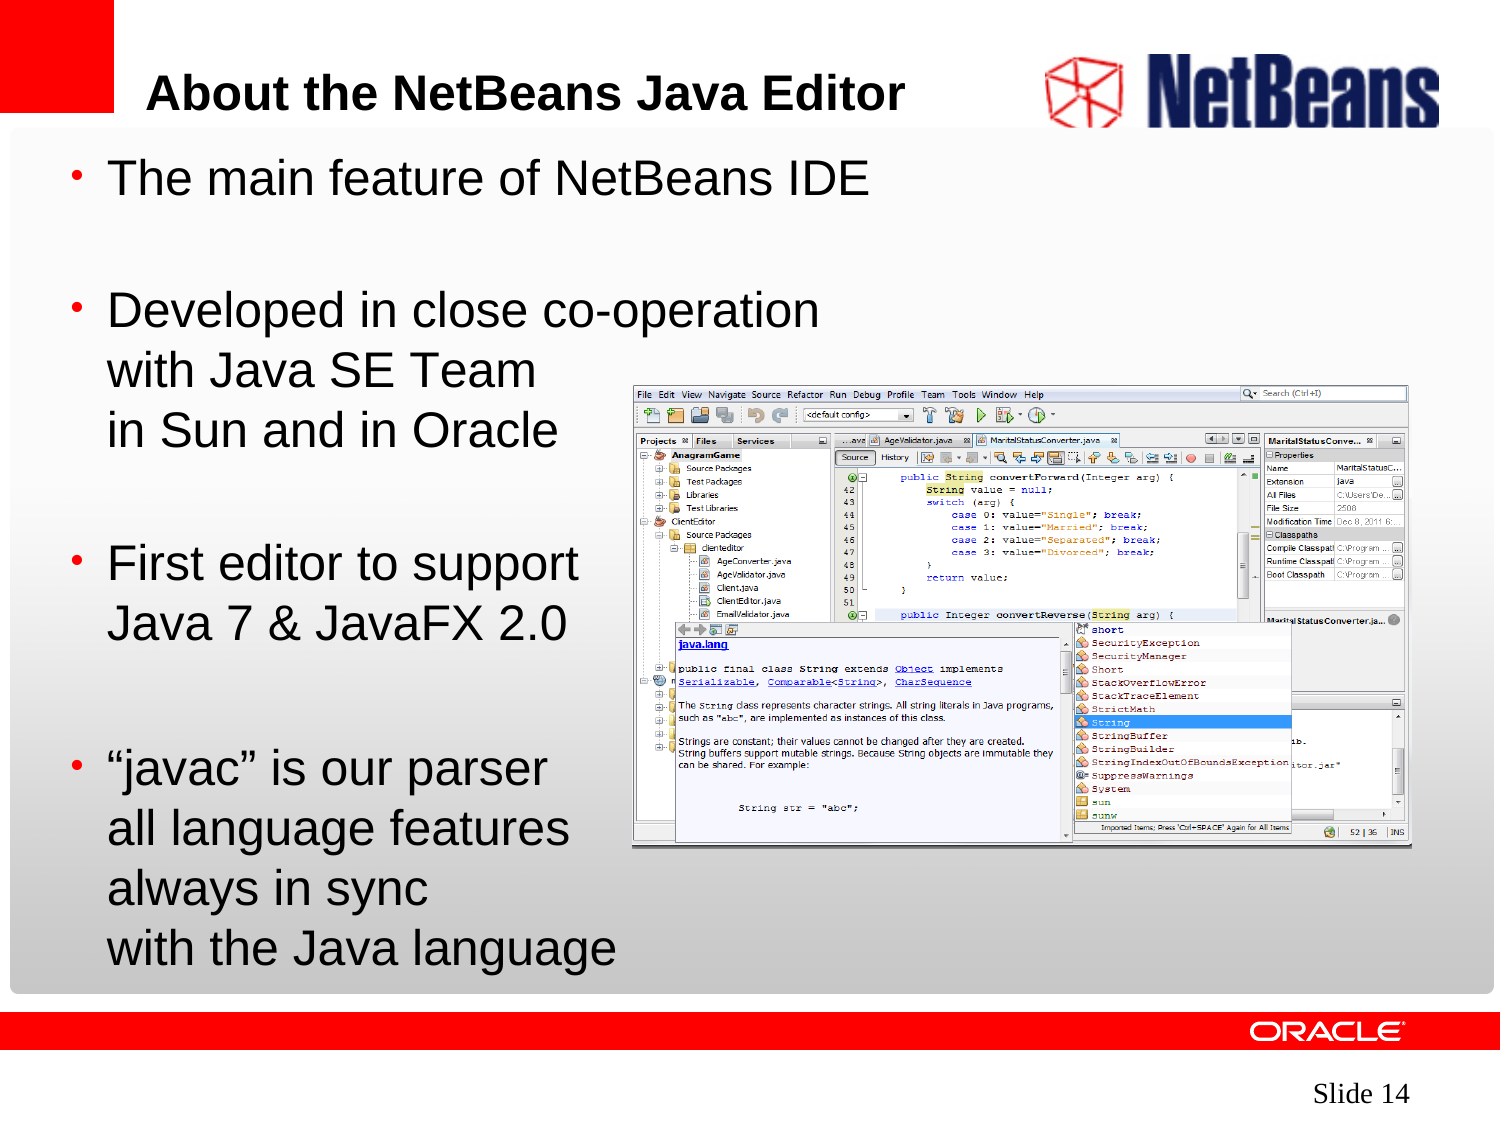

# About the NetBeans Java Editor
The main feature of NetBeans IDE
Developed in close co-operation
with Java SE Team
in Sun and in Oracle
First editor to support
Java 7 & JavaFX 2.0
“javac” is our parser
all language features
always in sync
with the Java language